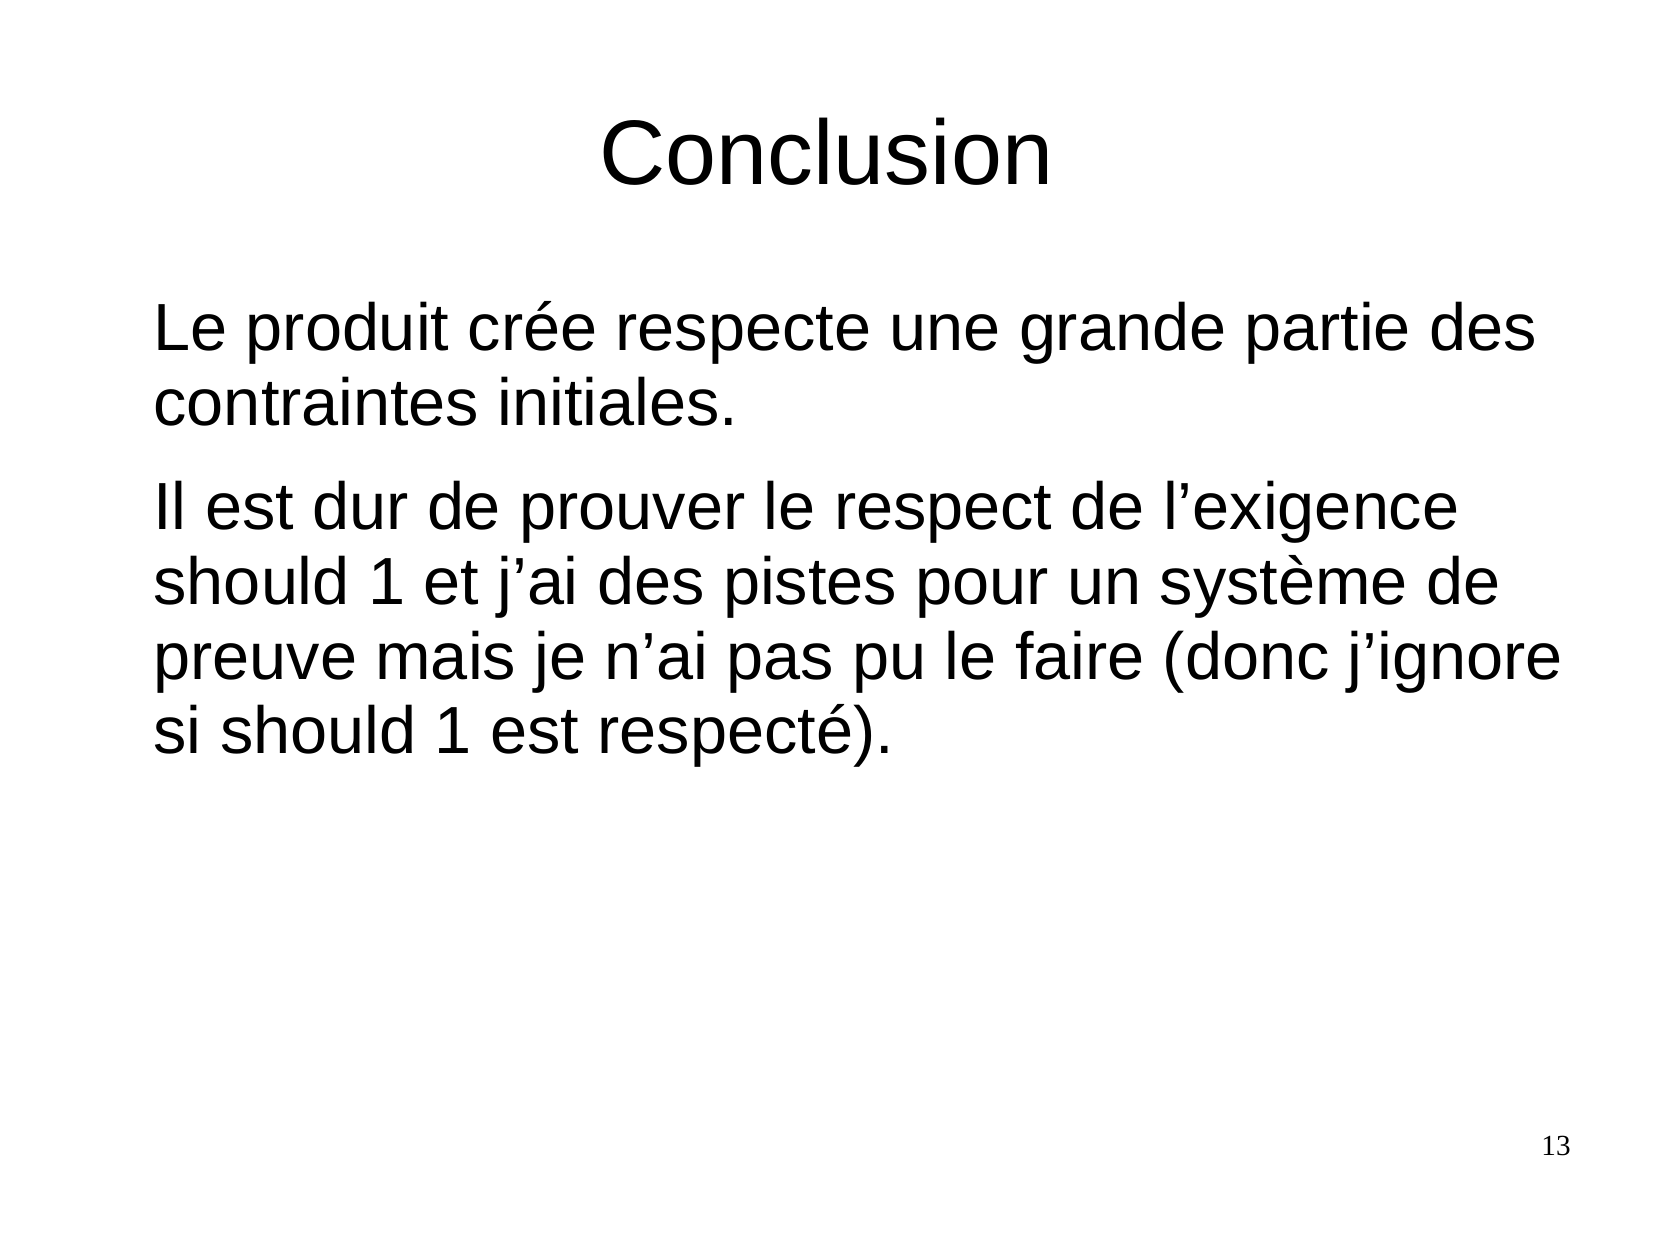

# Conclusion
Le produit crée respecte une grande partie des contraintes initiales.
Il est dur de prouver le respect de l’exigence should 1 et j’ai des pistes pour un système de preuve mais je n’ai pas pu le faire (donc j’ignore si should 1 est respecté).
13